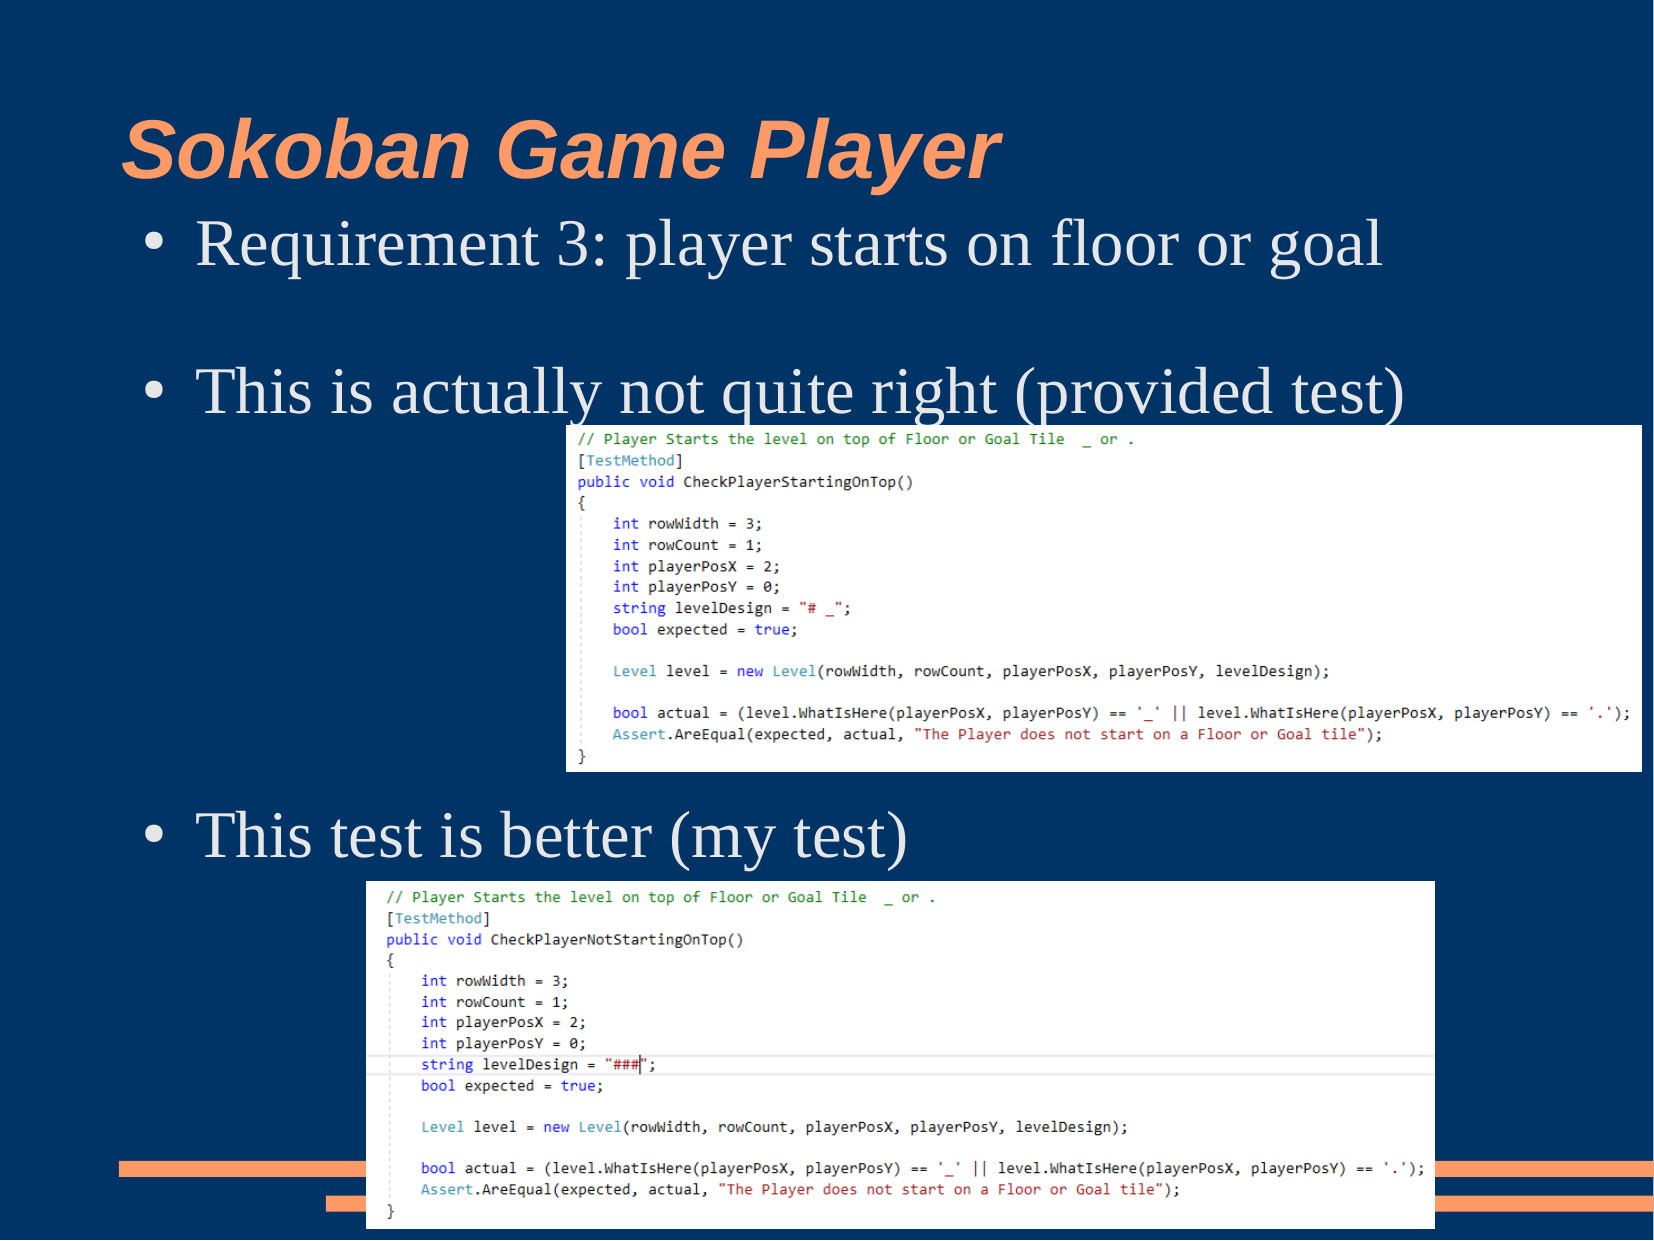

# Sokoban Game Player
Requirement 3: player starts on floor or goal
This is actually not quite right (provided test)
This test is better (my test)